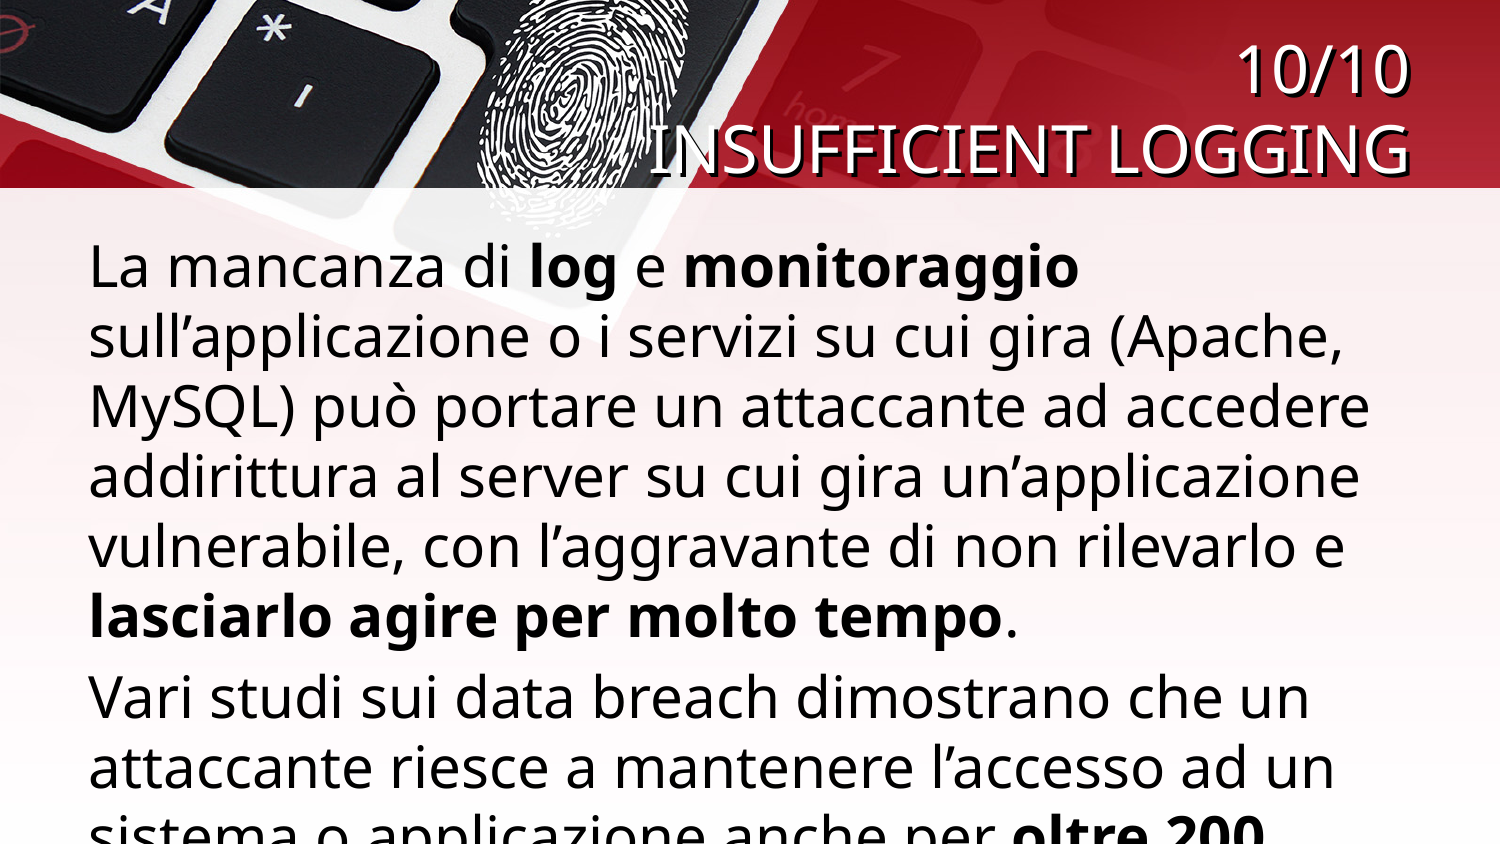

# 10/10 INSUFFICIENT LOGGING
La mancanza di log e monitoraggio sull’applicazione o i servizi su cui gira (Apache, MySQL) può portare un attaccante ad accedere addirittura al server su cui gira un’applicazione vulnerabile, con l’aggravante di non rilevarlo e lasciarlo agire per molto tempo.
Vari studi sui data breach dimostrano che un attaccante riesce a mantenere l’accesso ad un sistema o applicazione anche per oltre 200 giorni.